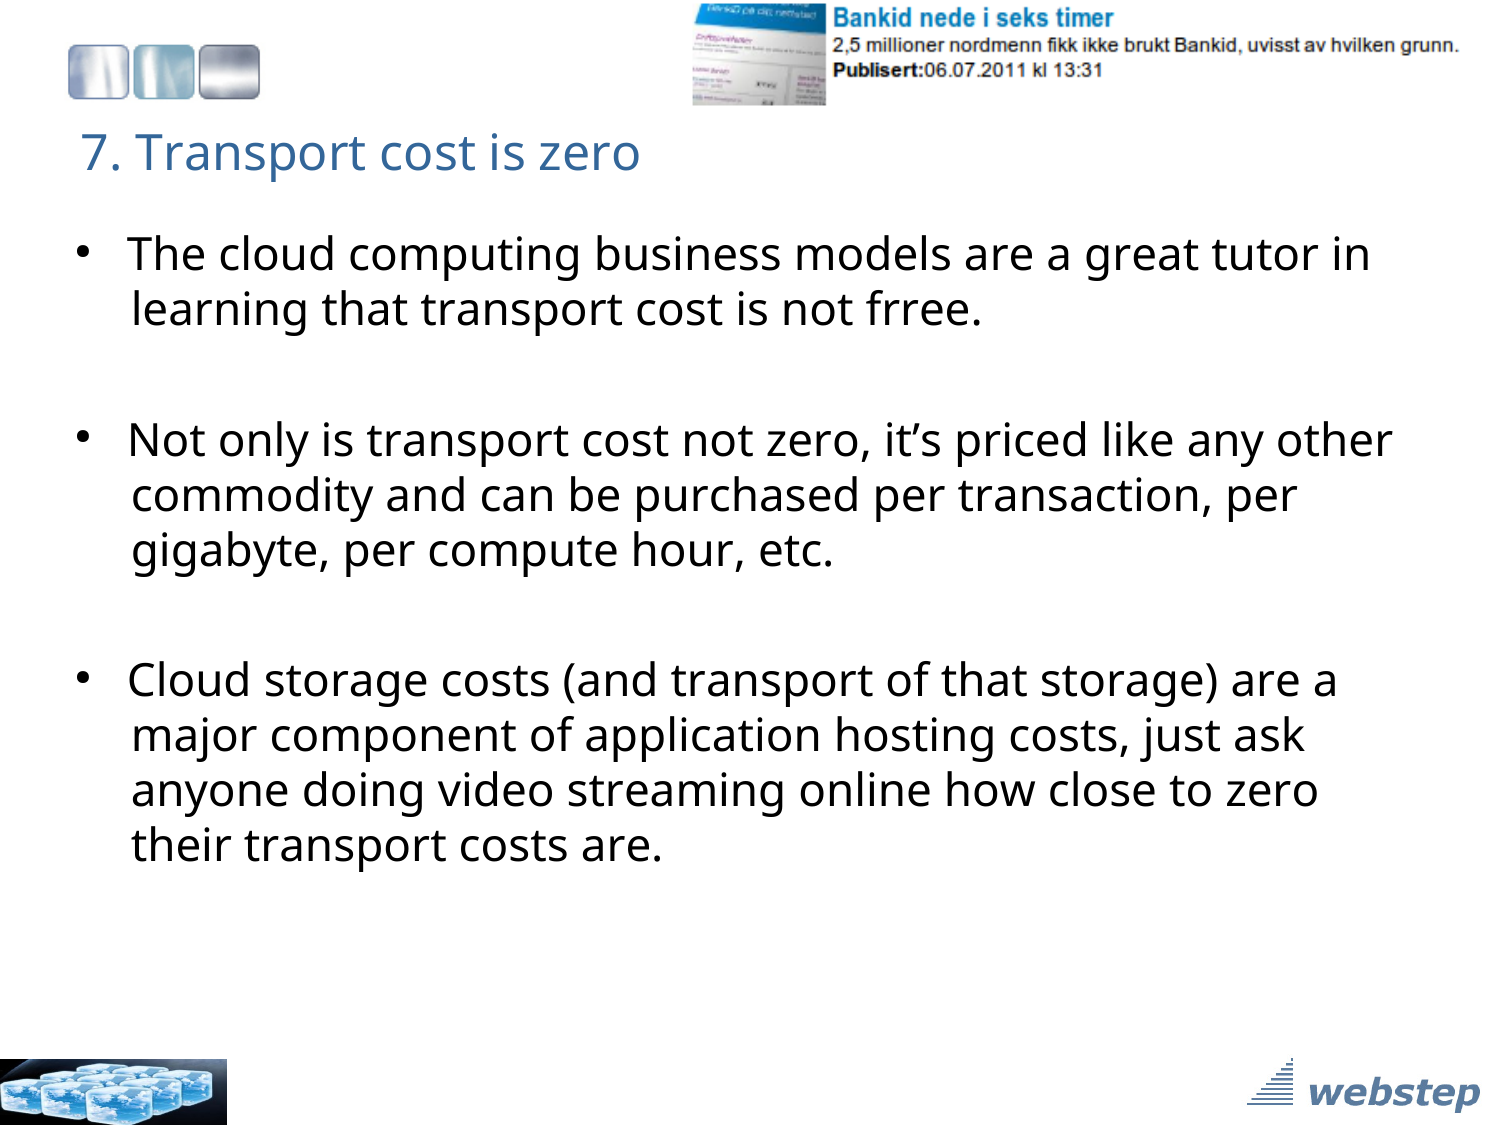

# 7. Transport cost is zero
 The cloud computing business models are a great tutor in learning that transport cost is not frree.
 Not only is transport cost not zero, it’s priced like any other commodity and can be purchased per transaction, per gigabyte, per compute hour, etc.
 Cloud storage costs (and transport of that storage) are a major component of application hosting costs, just ask anyone doing video streaming online how close to zero their transport costs are.